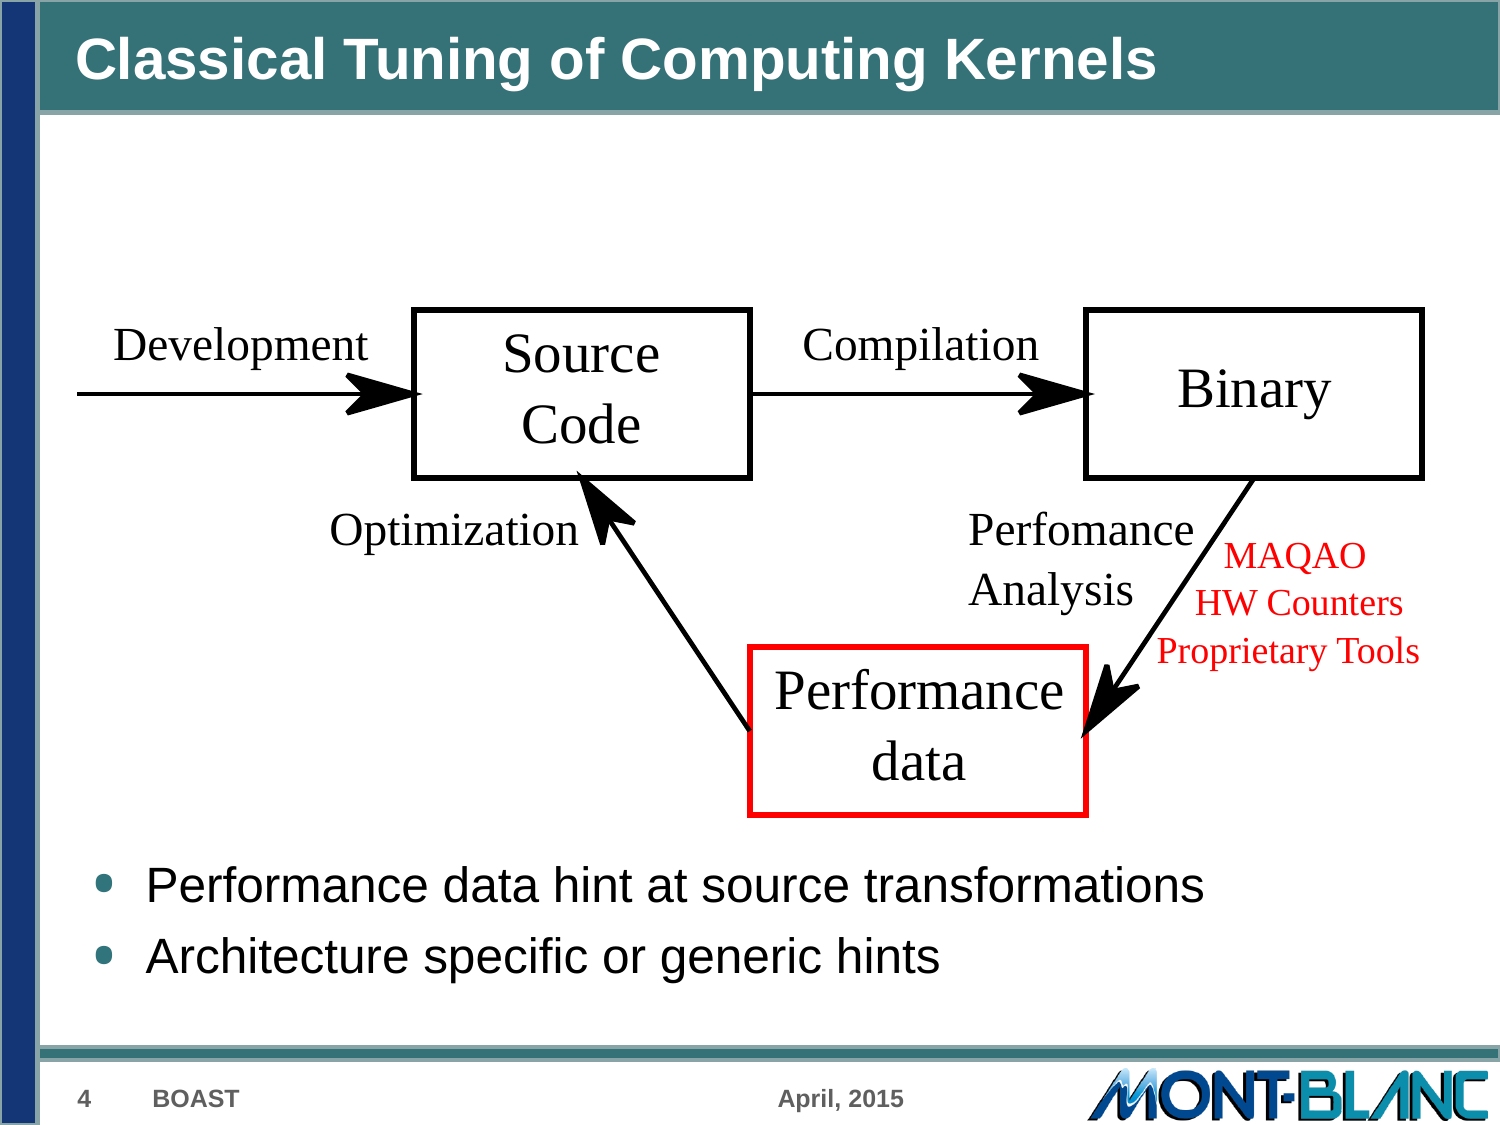

# Classical Tuning of Computing Kernels
Performance data hint at source transformations
Architecture specific or generic hints
4
BOAST
April, 2015